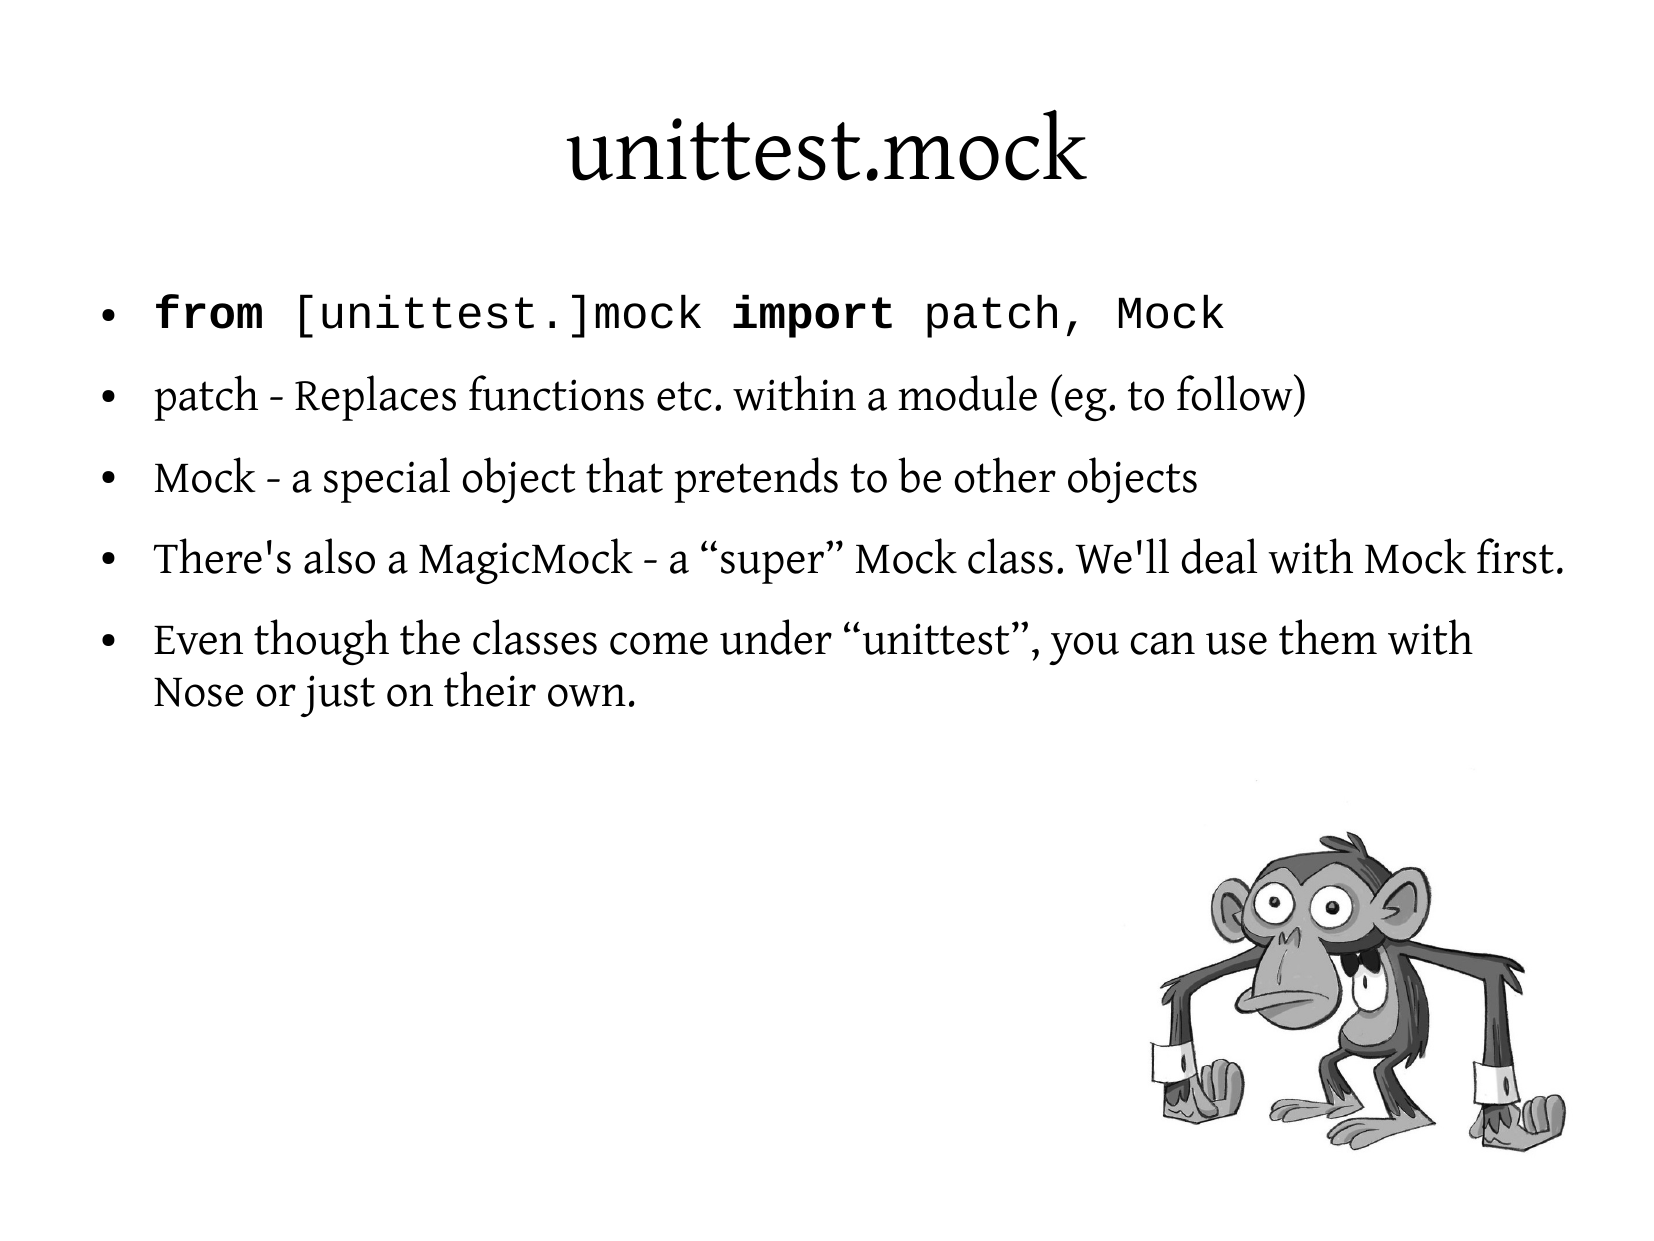

# unittest.mock
from [unittest.]mock import patch, Mock
patch - Replaces functions etc. within a module (eg. to follow)
Mock - a special object that pretends to be other objects
There's also a MagicMock - a “super” Mock class. We'll deal with Mock first.
Even though the classes come under “unittest”, you can use them with Nose or just on their own.